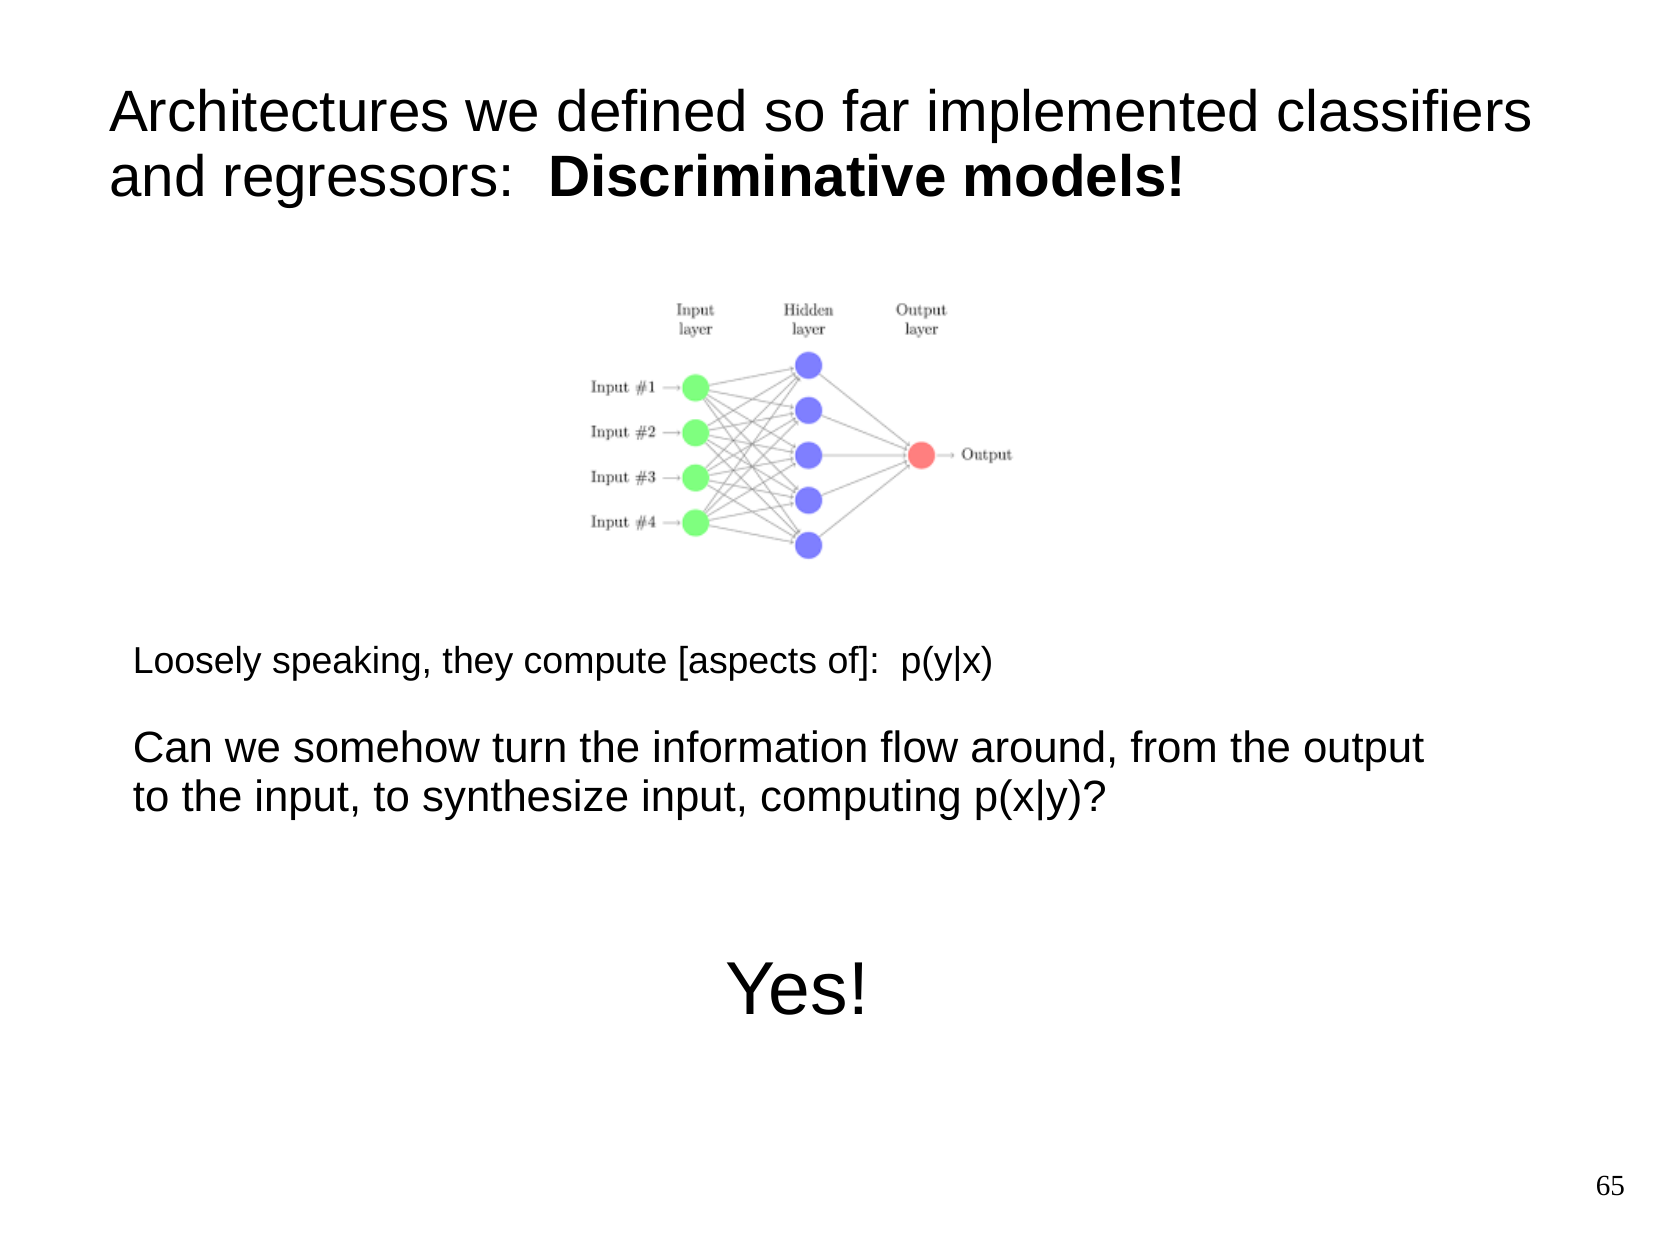

#
Architectures we defined so far implemented classifiers and regressors: Discriminative models!
Loosely speaking, they compute [aspects of]: p(y|x)
Can we somehow turn the information flow around, from the output to the input, to synthesize input, computing p(x|y)?
Yes!
65